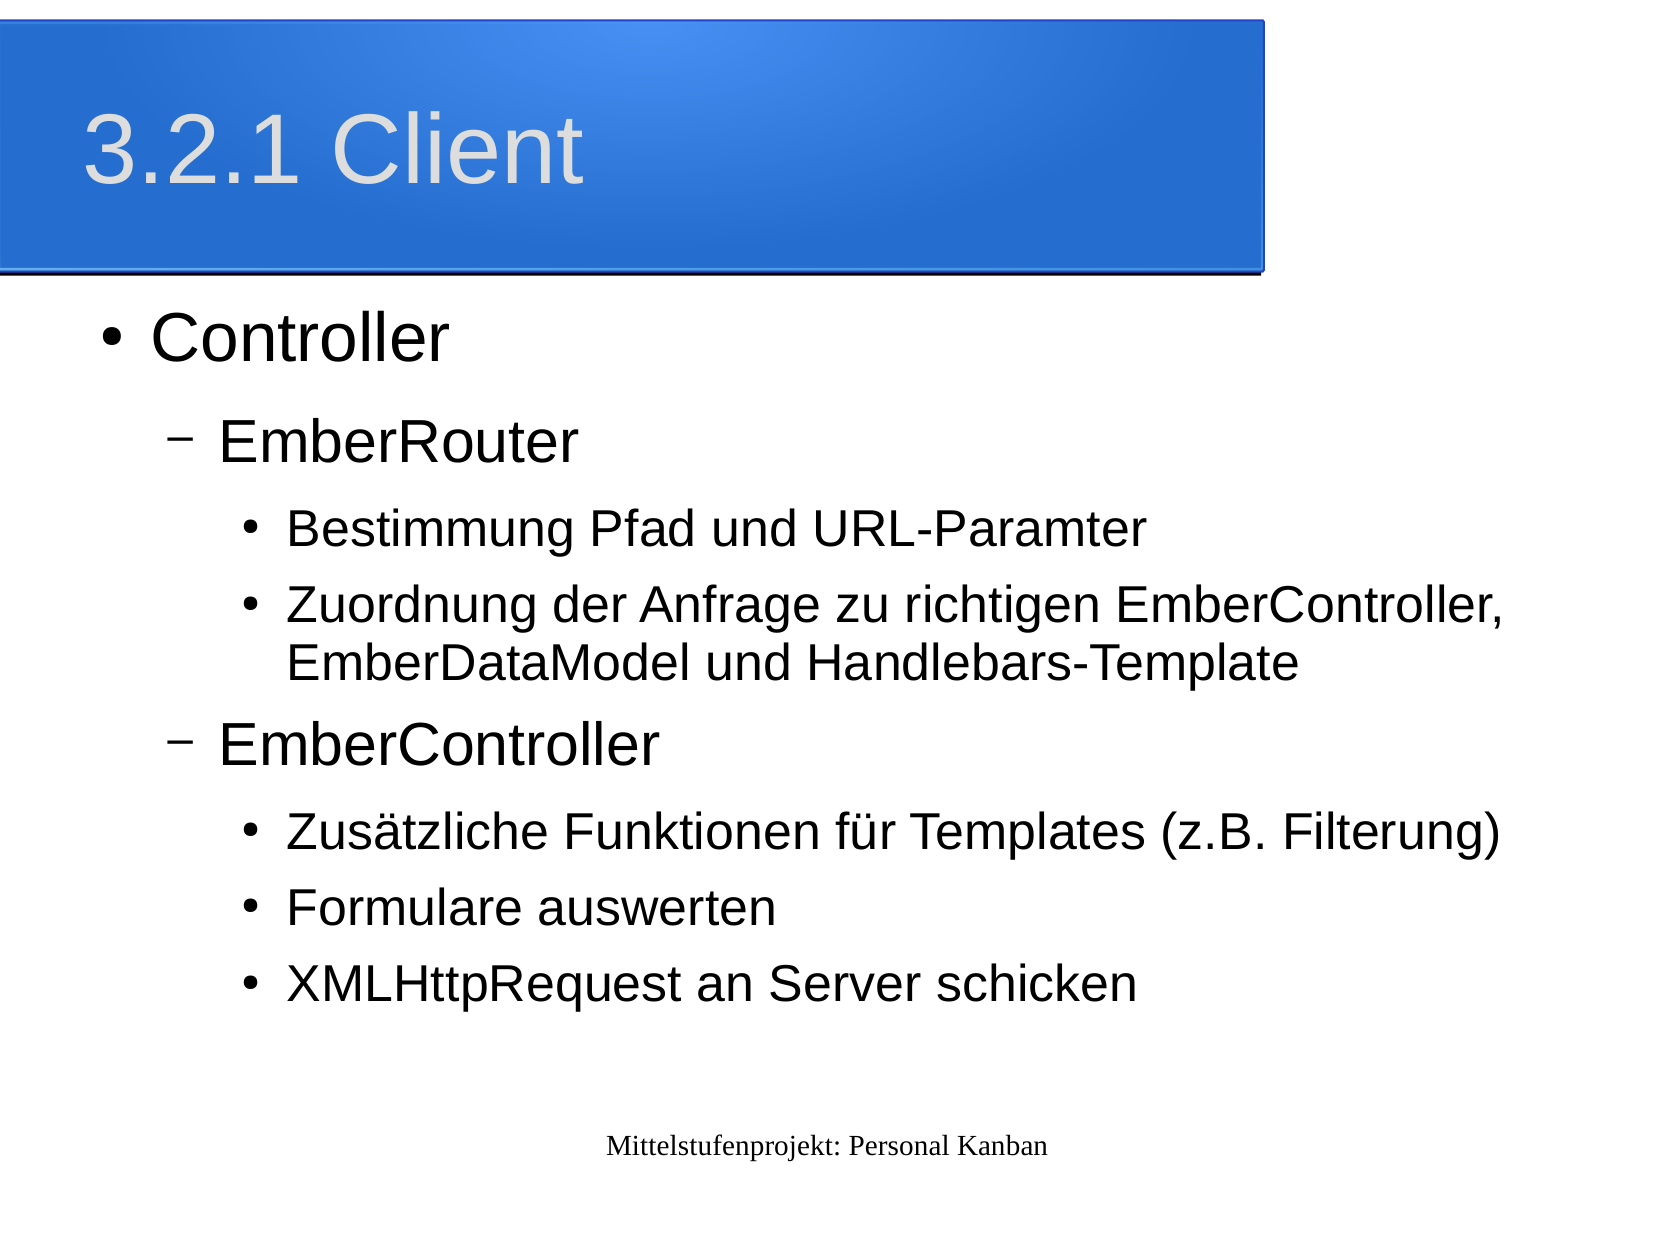

# 3.2.1 Client
Controller
EmberRouter
Bestimmung Pfad und URL-Paramter
Zuordnung der Anfrage zu richtigen EmberController, EmberDataModel und Handlebars-Template
EmberController
Zusätzliche Funktionen für Templates (z.B. Filterung)
Formulare auswerten
XMLHttpRequest an Server schicken
Mittelstufenprojekt: Personal Kanban